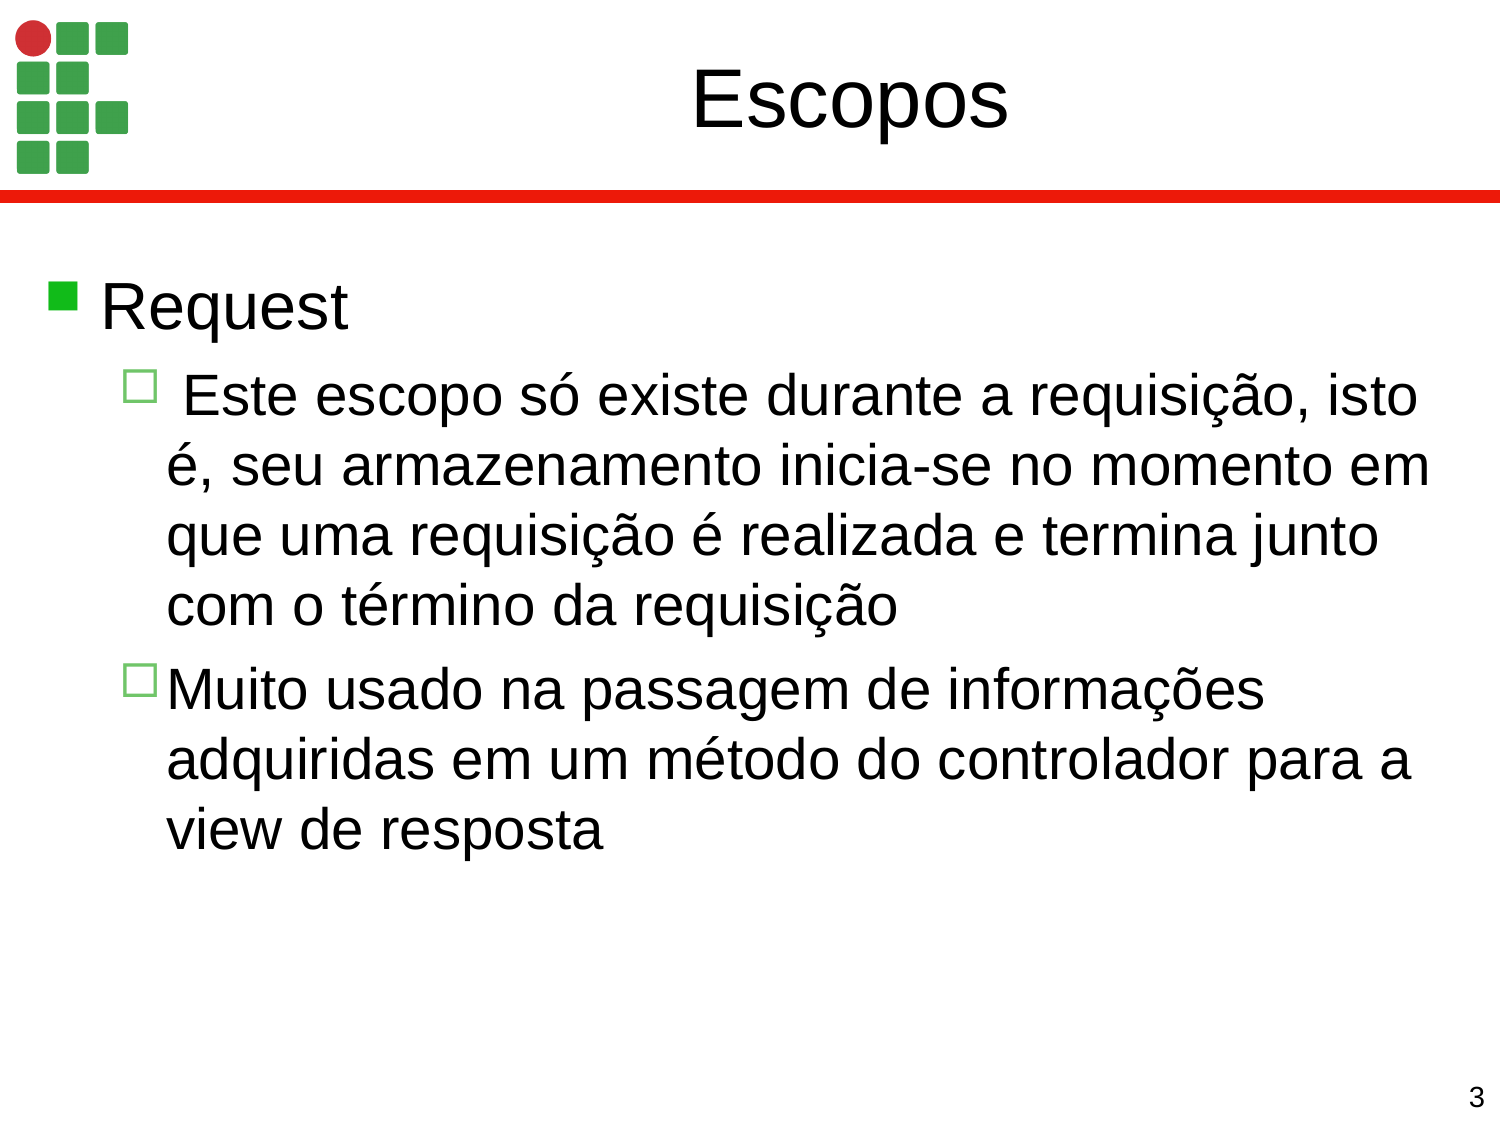

# Escopos
Request
 Este escopo só existe durante a requisição, isto é, seu armazenamento inicia-se no momento em que uma requisição é realizada e termina junto com o término da requisição
Muito usado na passagem de informações adquiridas em um método do controlador para a view de resposta
3